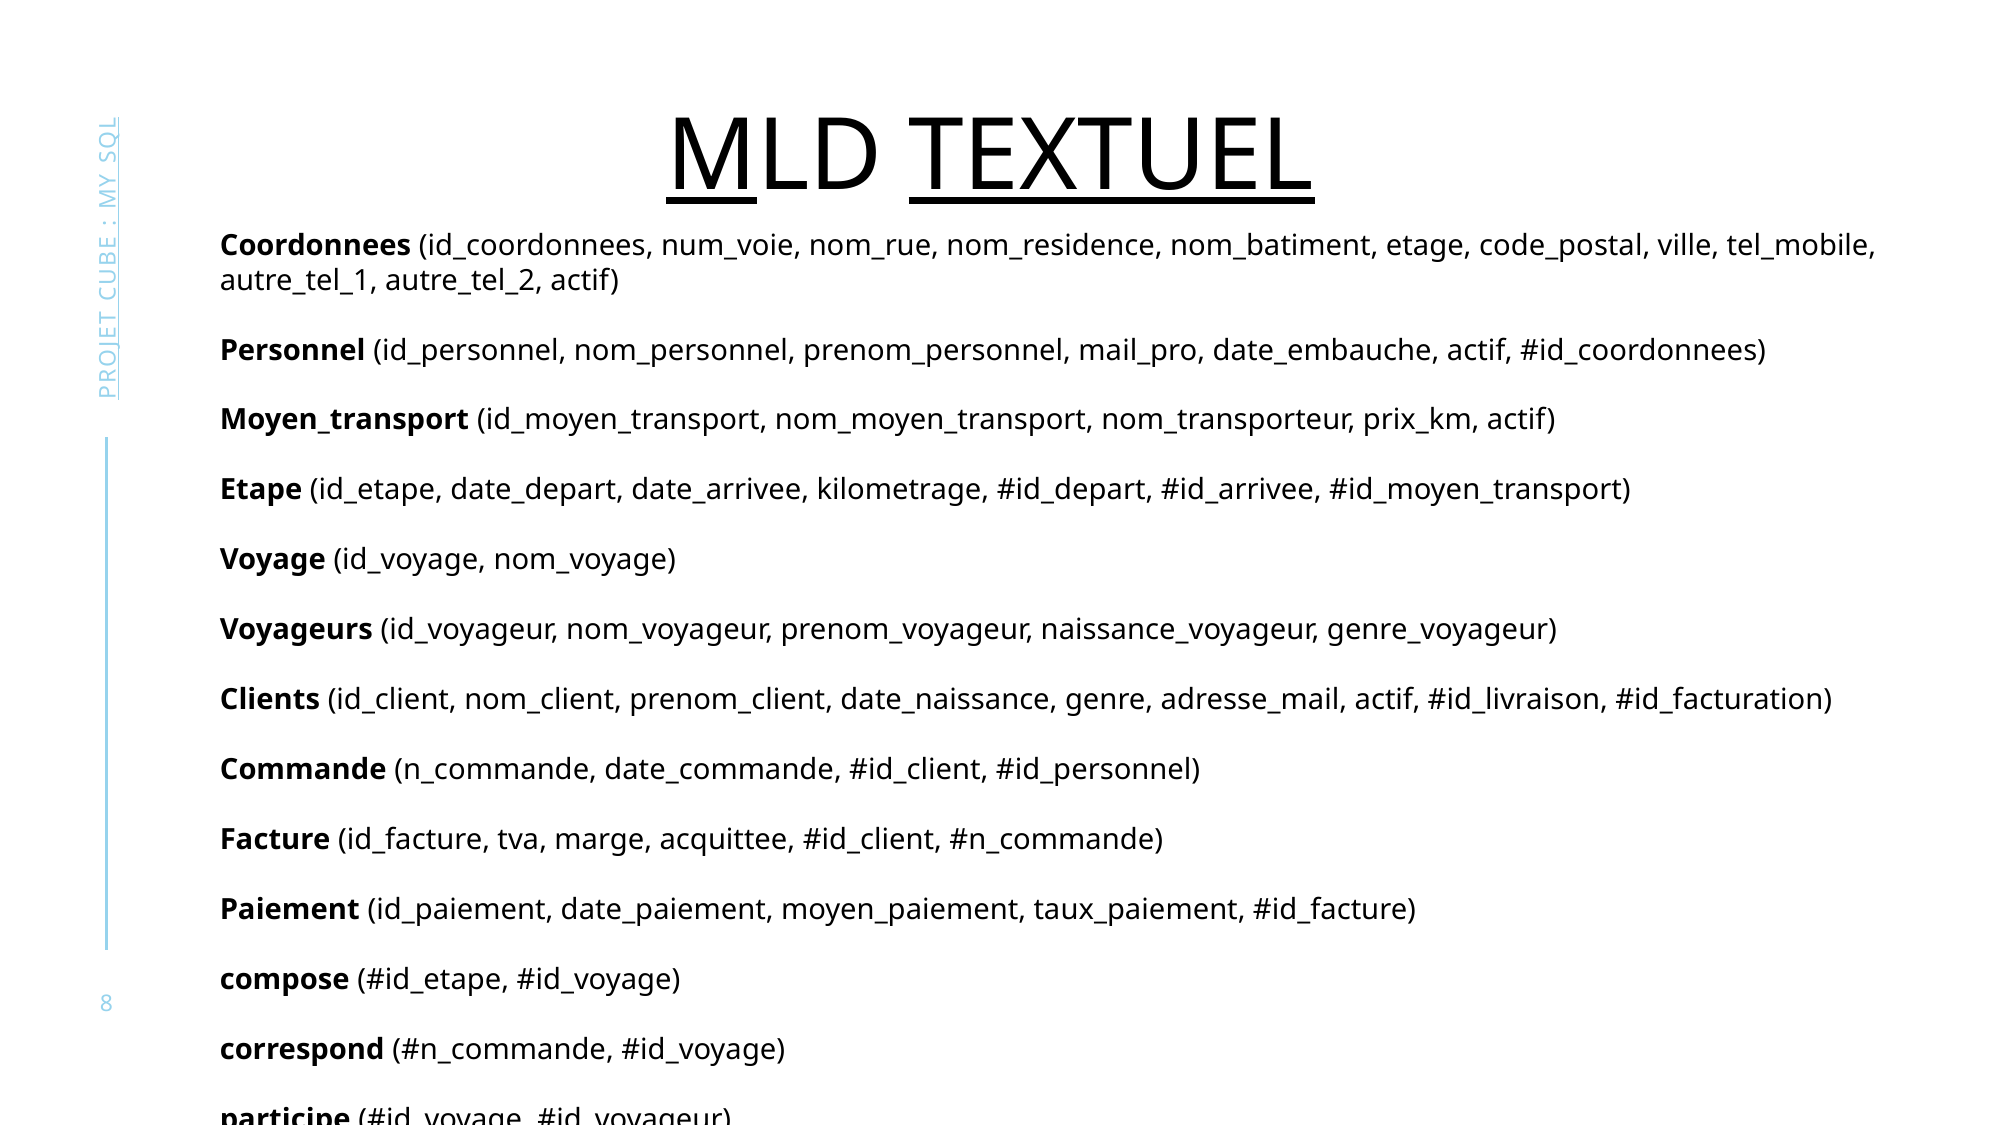

MLD TEXTUEL
Projet cube : my sql
Coordonnees (id_coordonnees, num_voie, nom_rue, nom_residence, nom_batiment, etage, code_postal, ville, tel_mobile, autre_tel_1, autre_tel_2, actif)
Personnel (id_personnel, nom_personnel, prenom_personnel, mail_pro, date_embauche, actif, #id_coordonnees)
Moyen_transport (id_moyen_transport, nom_moyen_transport, nom_transporteur, prix_km, actif)
Etape (id_etape, date_depart, date_arrivee, kilometrage, #id_depart, #id_arrivee, #id_moyen_transport)
Voyage (id_voyage, nom_voyage)
Voyageurs (id_voyageur, nom_voyageur, prenom_voyageur, naissance_voyageur, genre_voyageur)
Clients (id_client, nom_client, prenom_client, date_naissance, genre, adresse_mail, actif, #id_livraison, #id_facturation)
Commande (n_commande, date_commande, #id_client, #id_personnel)
Facture (id_facture, tva, marge, acquittee, #id_client, #n_commande)
Paiement (id_paiement, date_paiement, moyen_paiement, taux_paiement, #id_facture)
compose (#id_etape, #id_voyage)
correspond (#n_commande, #id_voyage)
participe (#id_voyage, #id_voyageur)
8